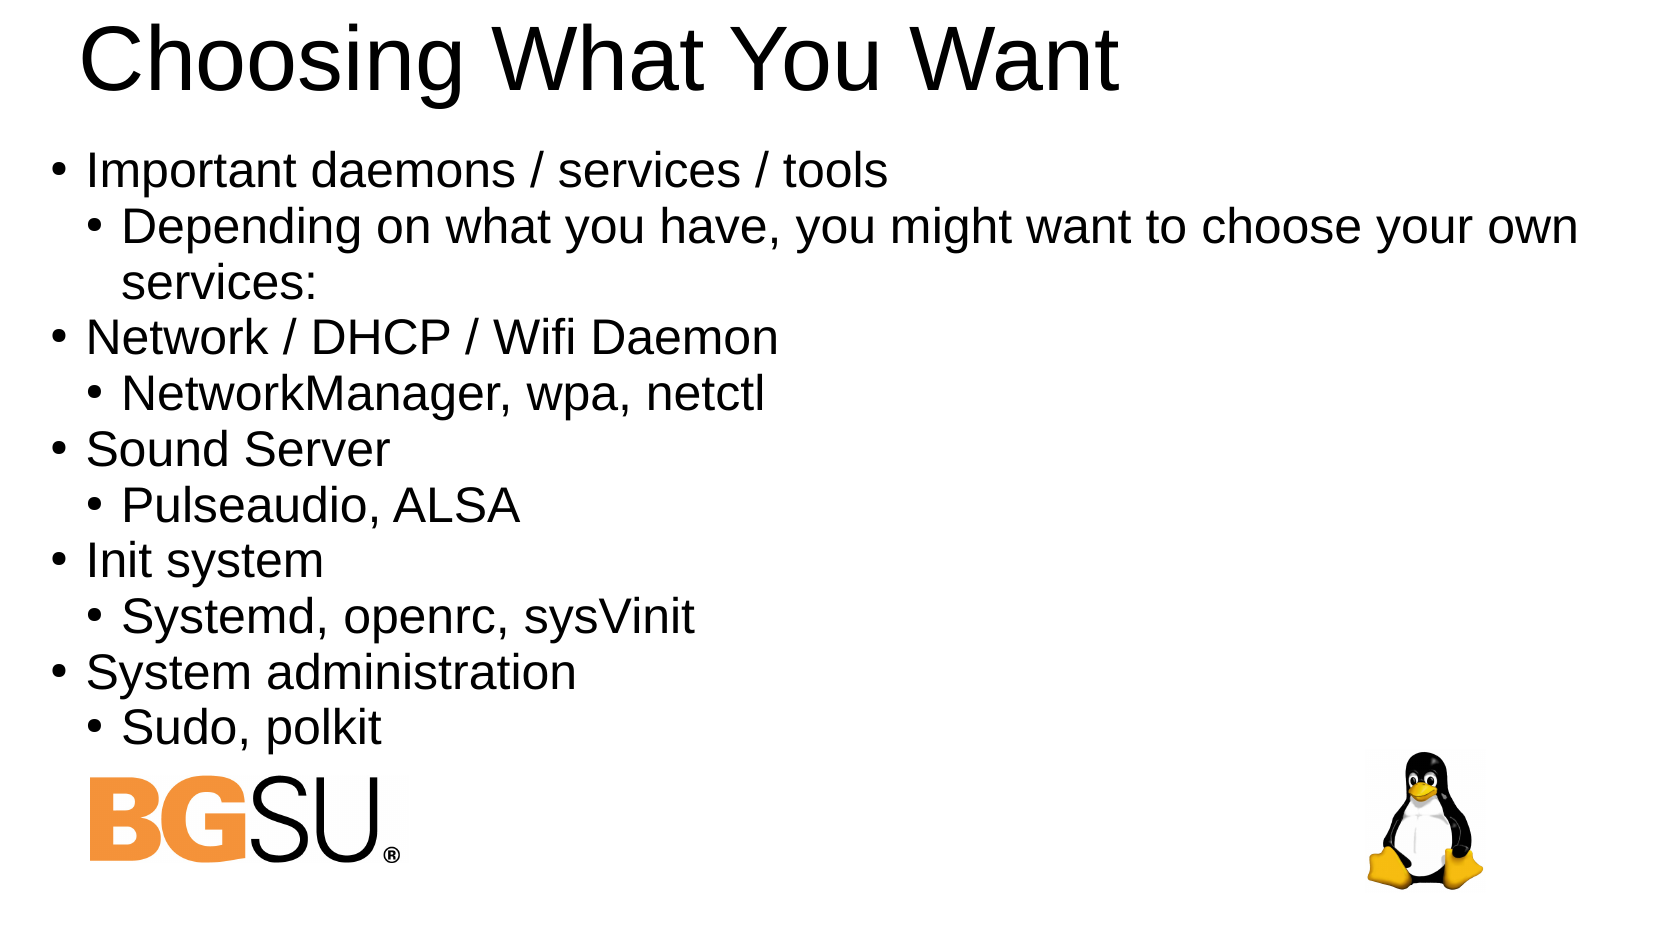

Choosing What You Want
Important daemons / services / tools
Depending on what you have, you might want to choose your own services:
Network / DHCP / Wifi Daemon
NetworkManager, wpa, netctl
Sound Server
Pulseaudio, ALSA
Init system
Systemd, openrc, sysVinit
System administration
Sudo, polkit